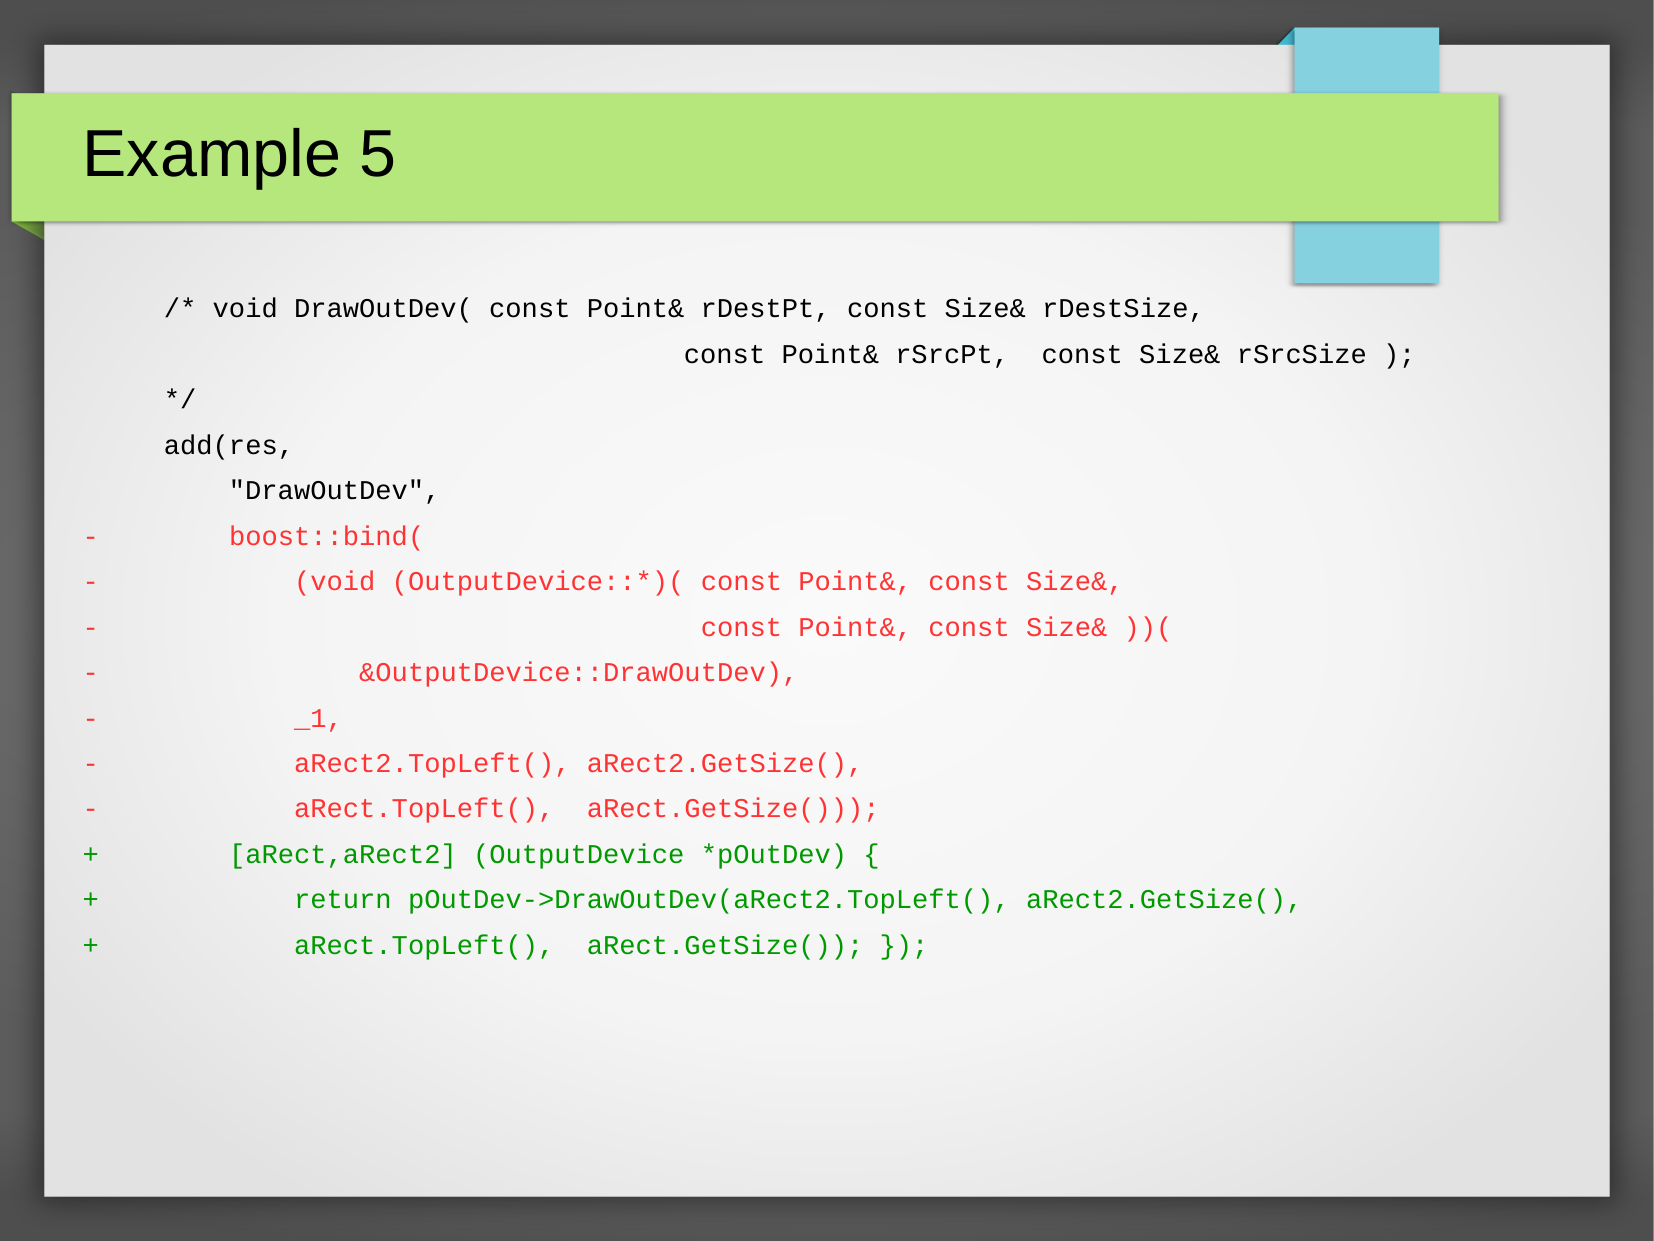

# Example 5
 /* void DrawOutDev( const Point& rDestPt, const Size& rDestSize,
 const Point& rSrcPt, const Size& rSrcSize );
 */
 add(res,
 "DrawOutDev",
- boost::bind(
- (void (OutputDevice::*)( const Point&, const Size&,
- const Point&, const Size& ))(
- &OutputDevice::DrawOutDev),
- _1,
- aRect2.TopLeft(), aRect2.GetSize(),
- aRect.TopLeft(), aRect.GetSize()));
+ [aRect,aRect2] (OutputDevice *pOutDev) {
+ return pOutDev->DrawOutDev(aRect2.TopLeft(), aRect2.GetSize(),
+ aRect.TopLeft(), aRect.GetSize()); });